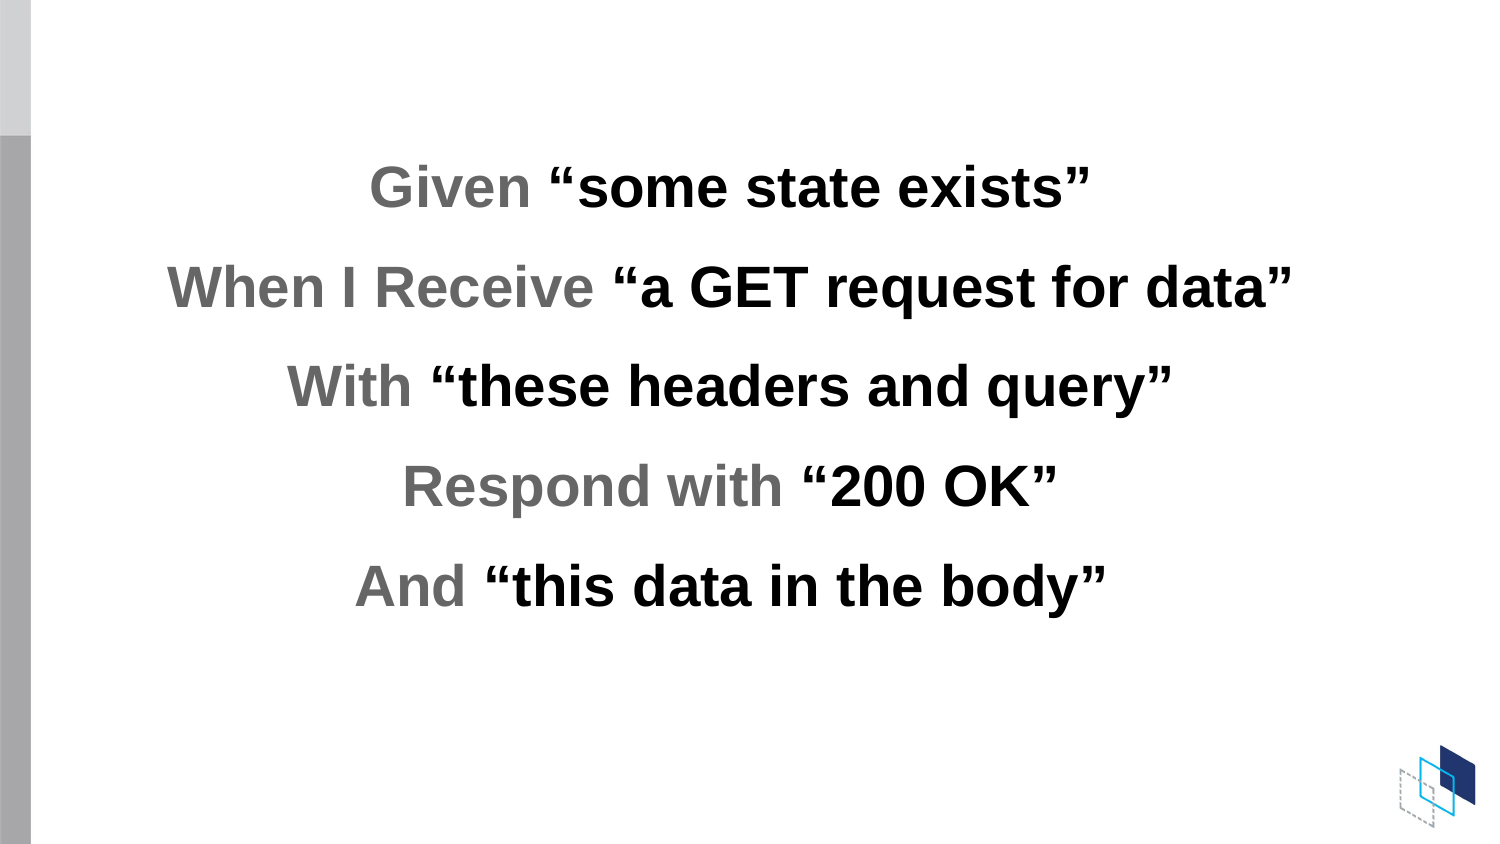

# Given “some state exists”
When I Receive “a GET request for data”
With “these headers and query”
Respond with “200 OK”
And “this data in the body”